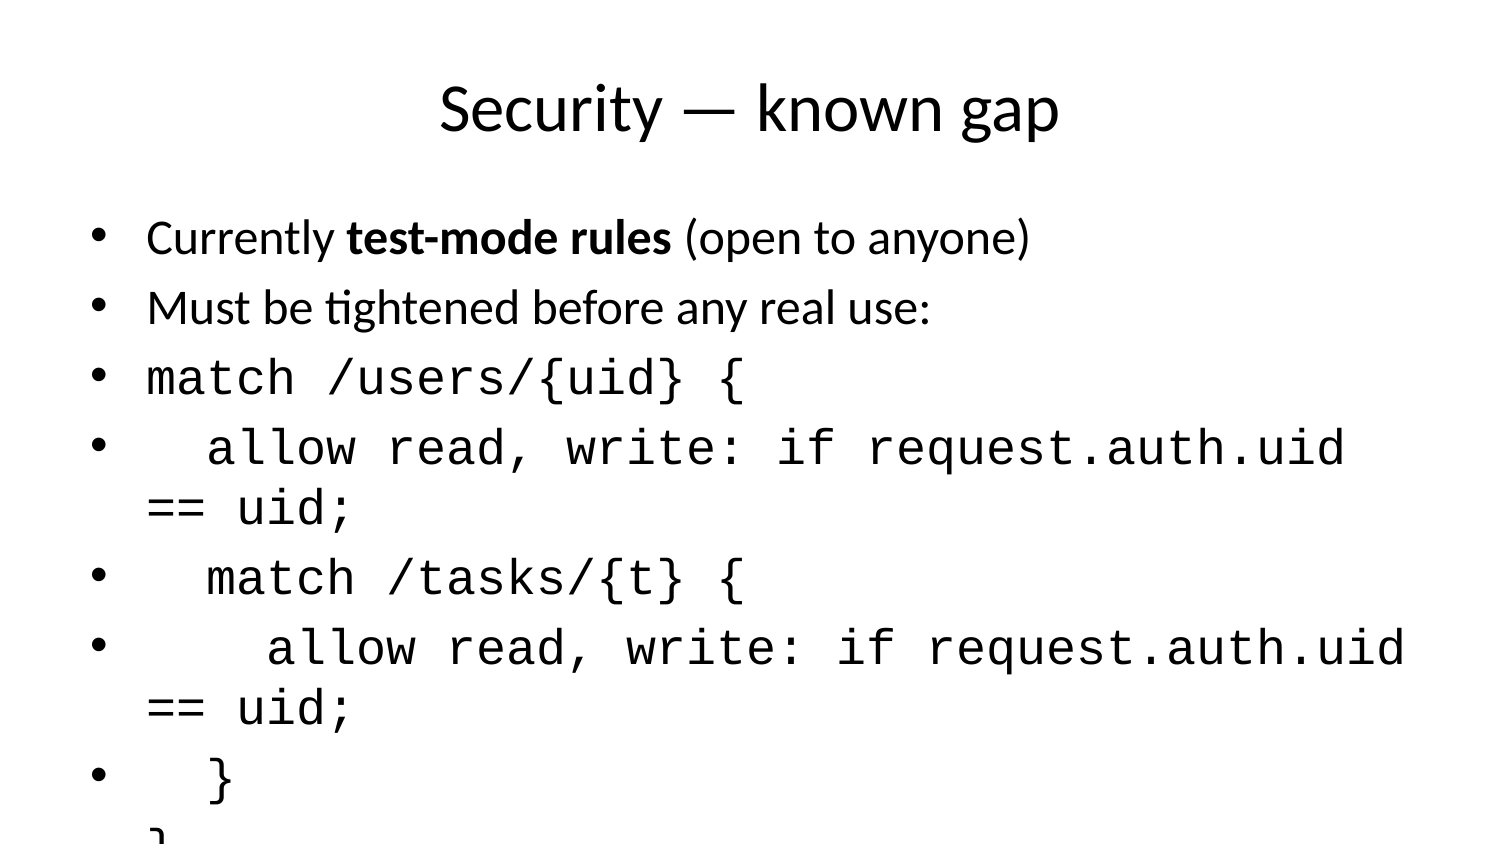

# Security — known gap
Currently test-mode rules (open to anyone)
Must be tightened before any real use:
match /users/{uid} {
 allow read, write: if request.auth.uid == uid;
 match /tasks/{t} {
 allow read, write: if request.auth.uid == uid;
 }
}